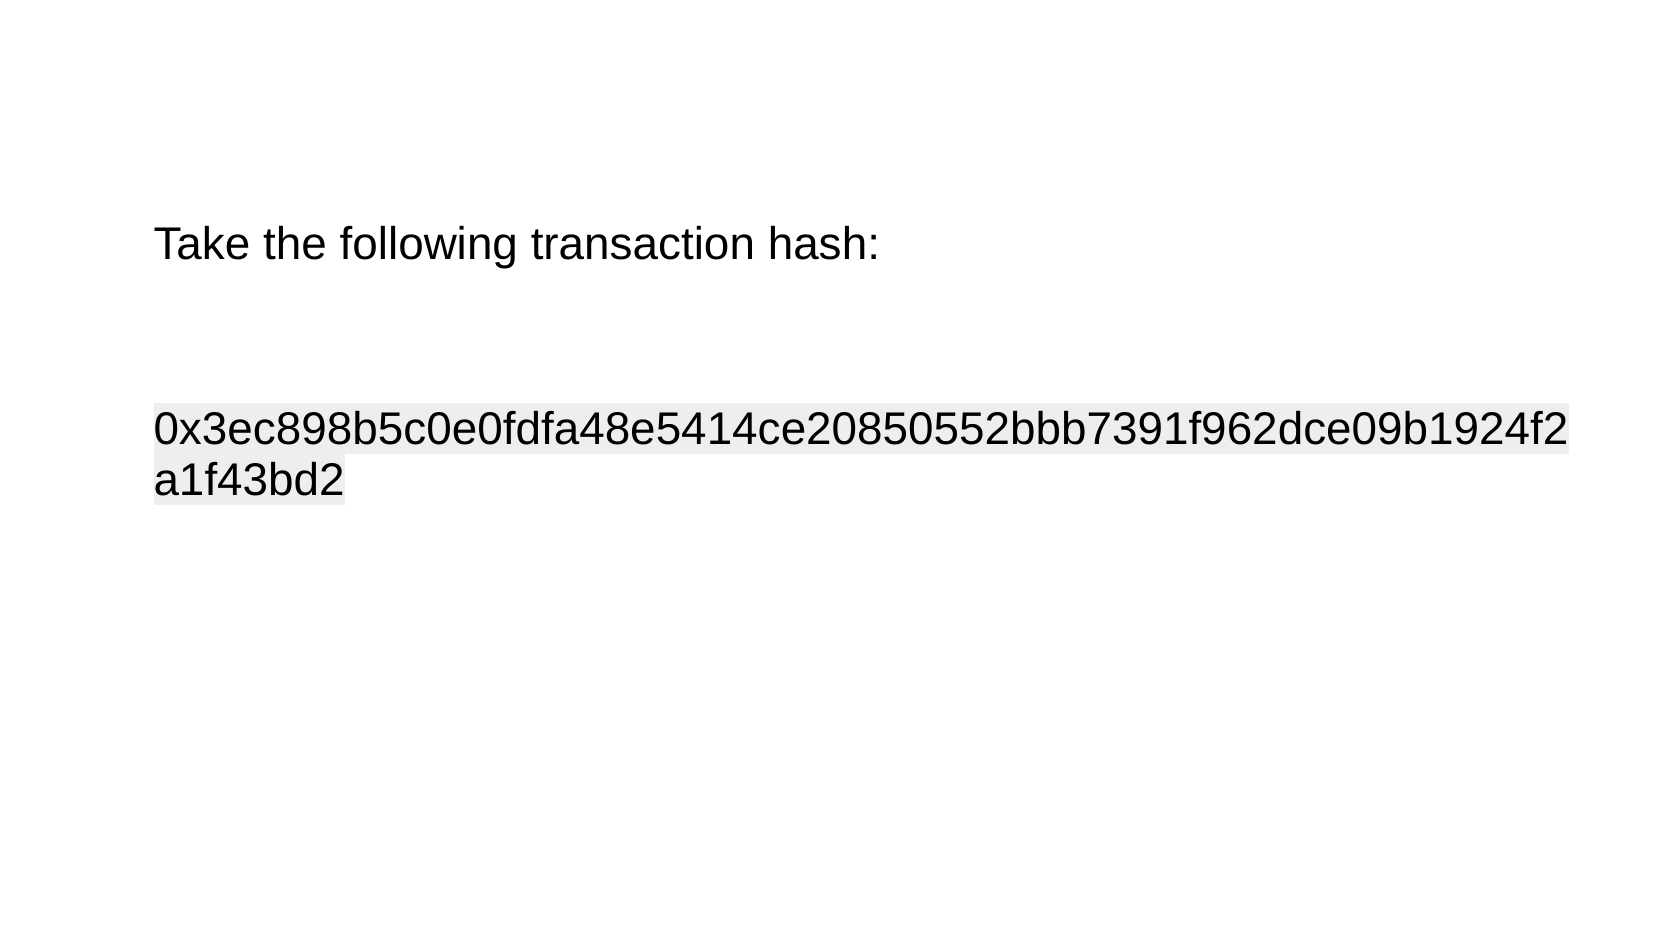

#
Take the following transaction hash:
0x3ec898b5c0e0fdfa48e5414ce20850552bbb7391f962dce09b1924f2a1f43bd2